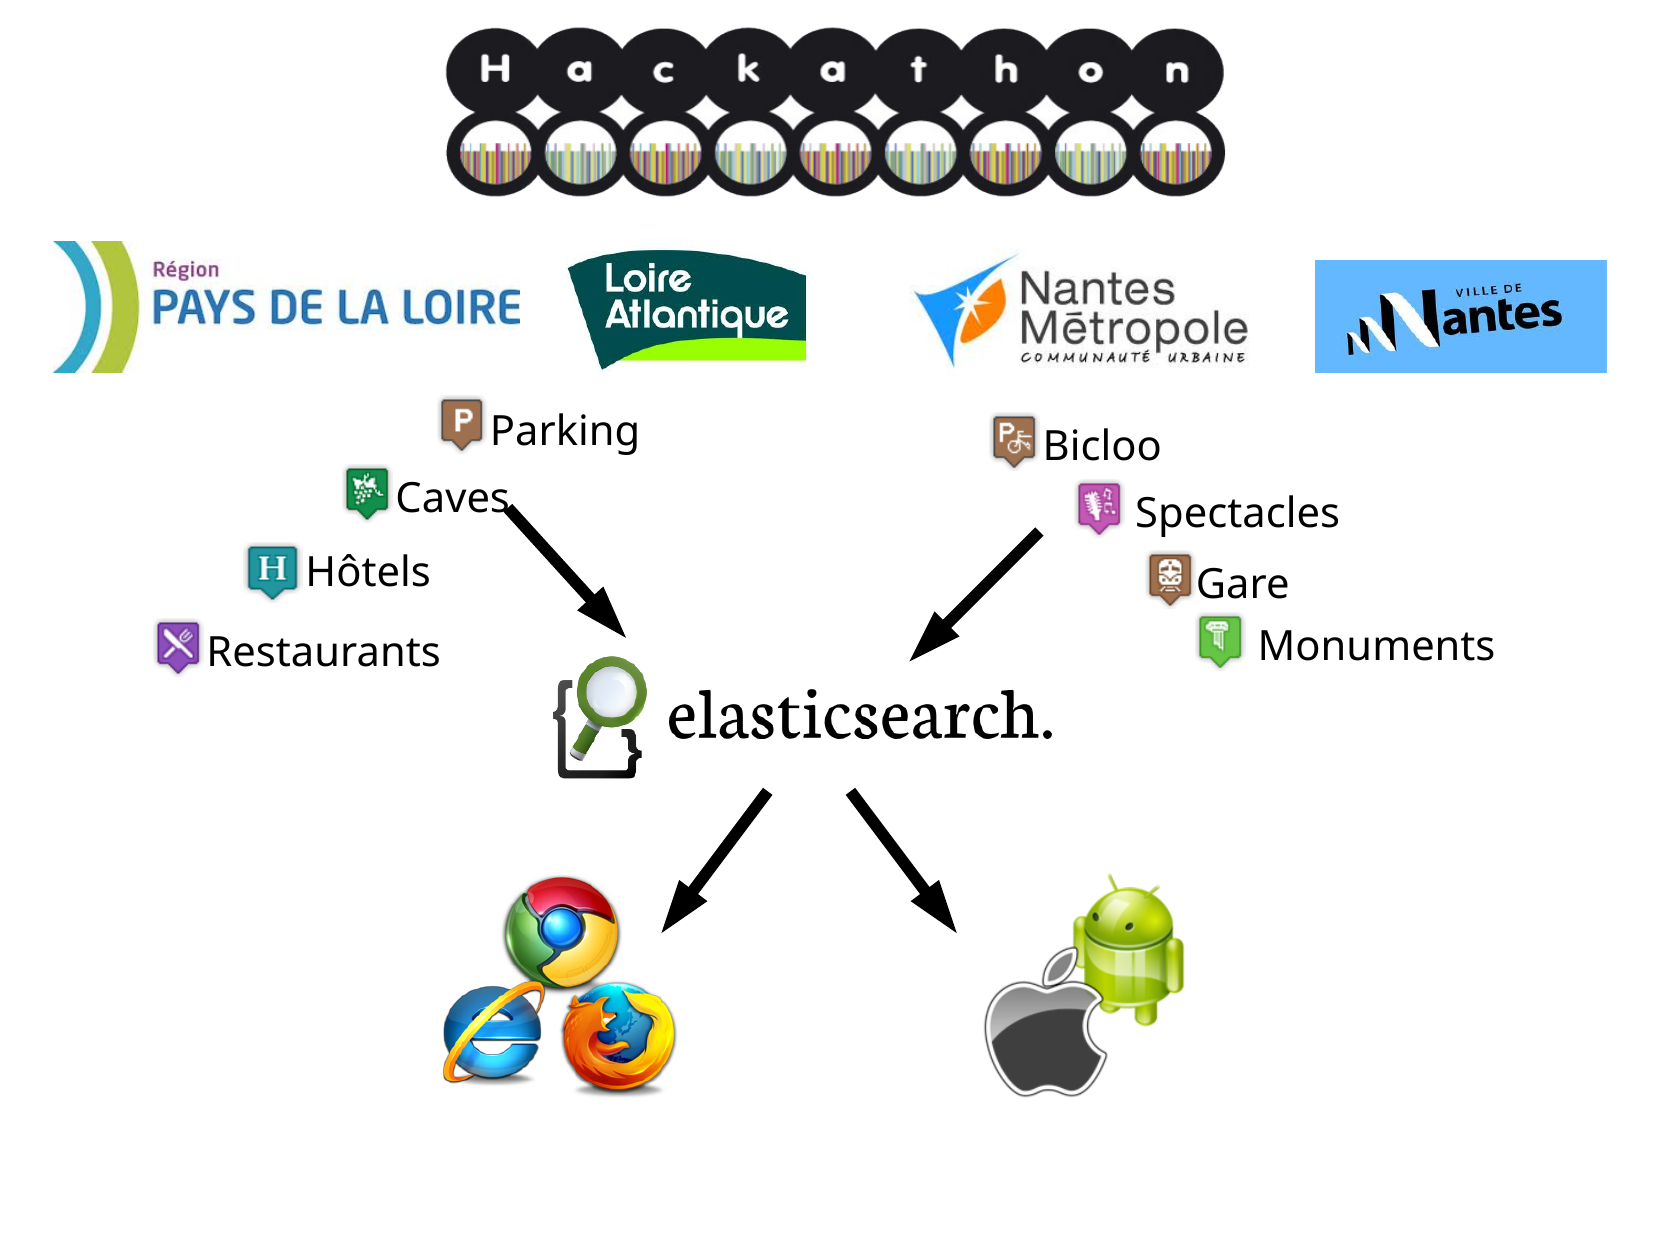

Parking
Bicloo
Caves
Spectacles
Hôtels
Gare
Monuments
Restaurants